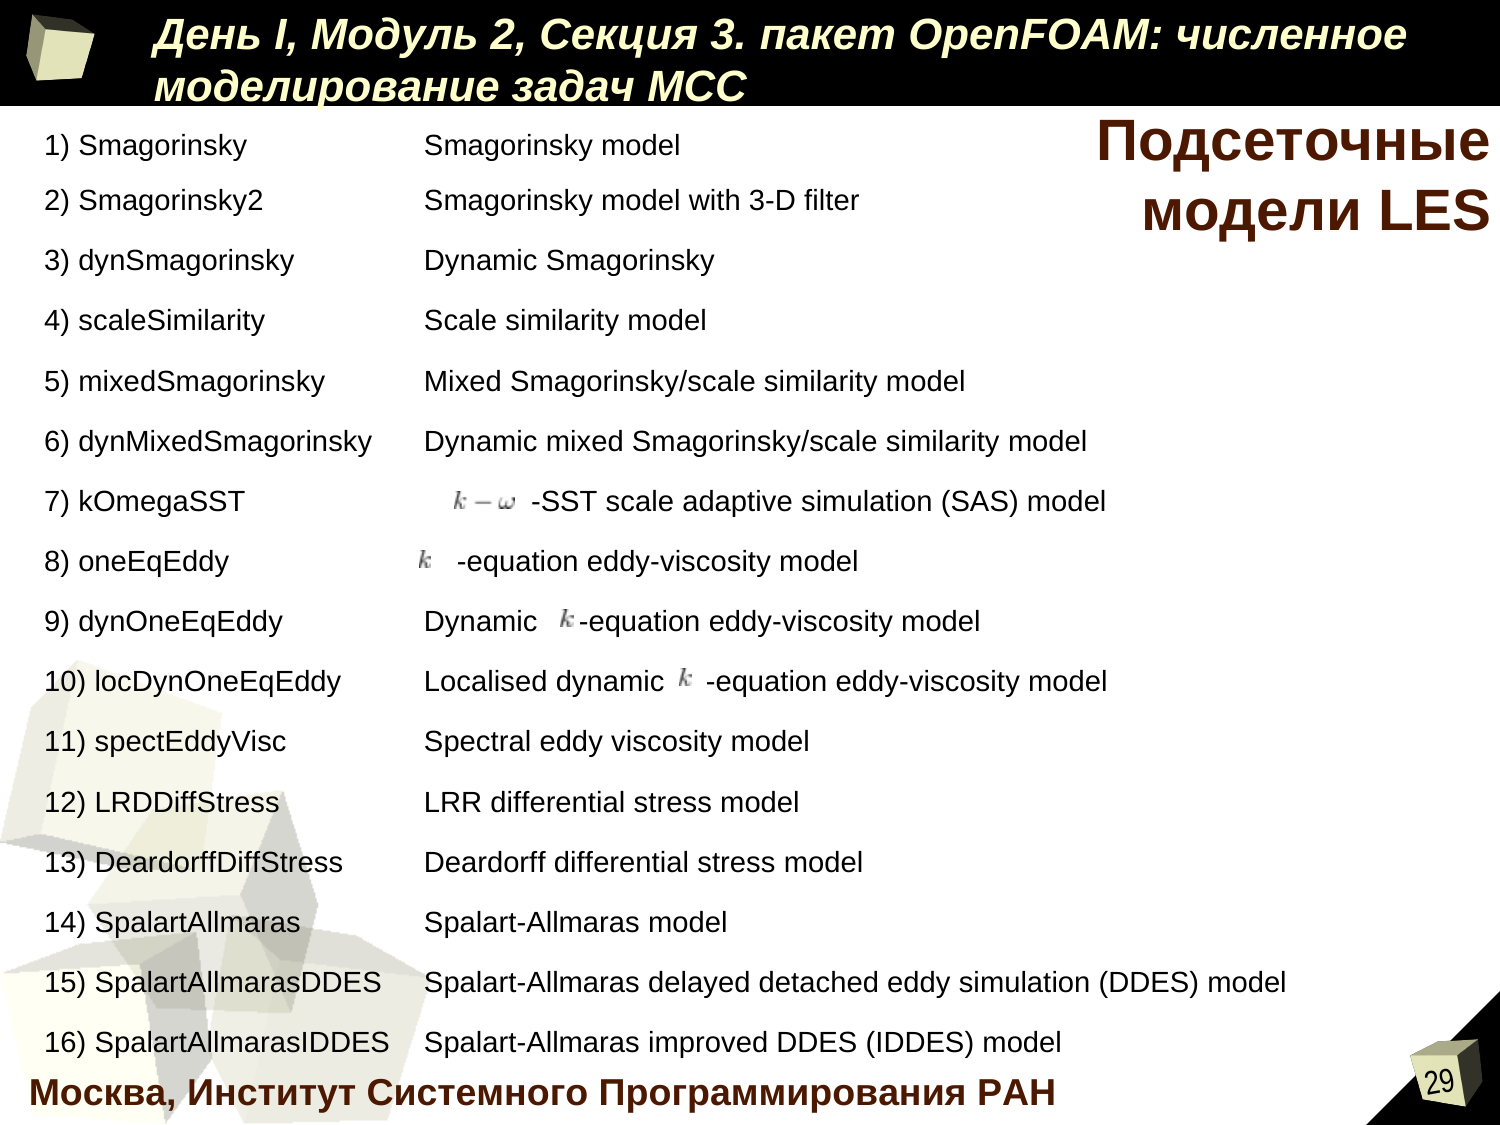

Подсеточные
модели LES
| 1) Smagorinsky | Smagorinsky model |
| --- | --- |
| 2) Smagorinsky2 | Smagorinsky model with 3-D filter |
| 3) dynSmagorinsky | Dynamic Smagorinsky |
| 4) scaleSimilarity | Scale similarity model |
| 5) mixedSmagorinsky | Mixed Smagorinsky/scale similarity model |
| 6) dynMixedSmagorinsky | Dynamic mixed Smagorinsky/scale similarity model |
| 7) kOmegaSST | -SST scale adaptive simulation (SAS) model |
| 8) oneEqEddy | -equation eddy-viscosity model |
| 9) dynOneEqEddy | Dynamic   -equation eddy-viscosity model |
| 10) locDynOneEqEddy | Localised dynamic   -equation eddy-viscosity model |
| 11) spectEddyVisc | Spectral eddy viscosity model |
| 12) LRDDiffStress | LRR differential stress model |
| 13) DeardorffDiffStress | Deardorff differential stress model |
| 14) SpalartAllmaras | Spalart-Allmaras model |
| 15) SpalartAllmarasDDES | Spalart-Allmaras delayed detached eddy simulation (DDES) model |
| 16) SpalartAllmarasIDDES | Spalart-Allmaras improved DDES (IDDES) model |